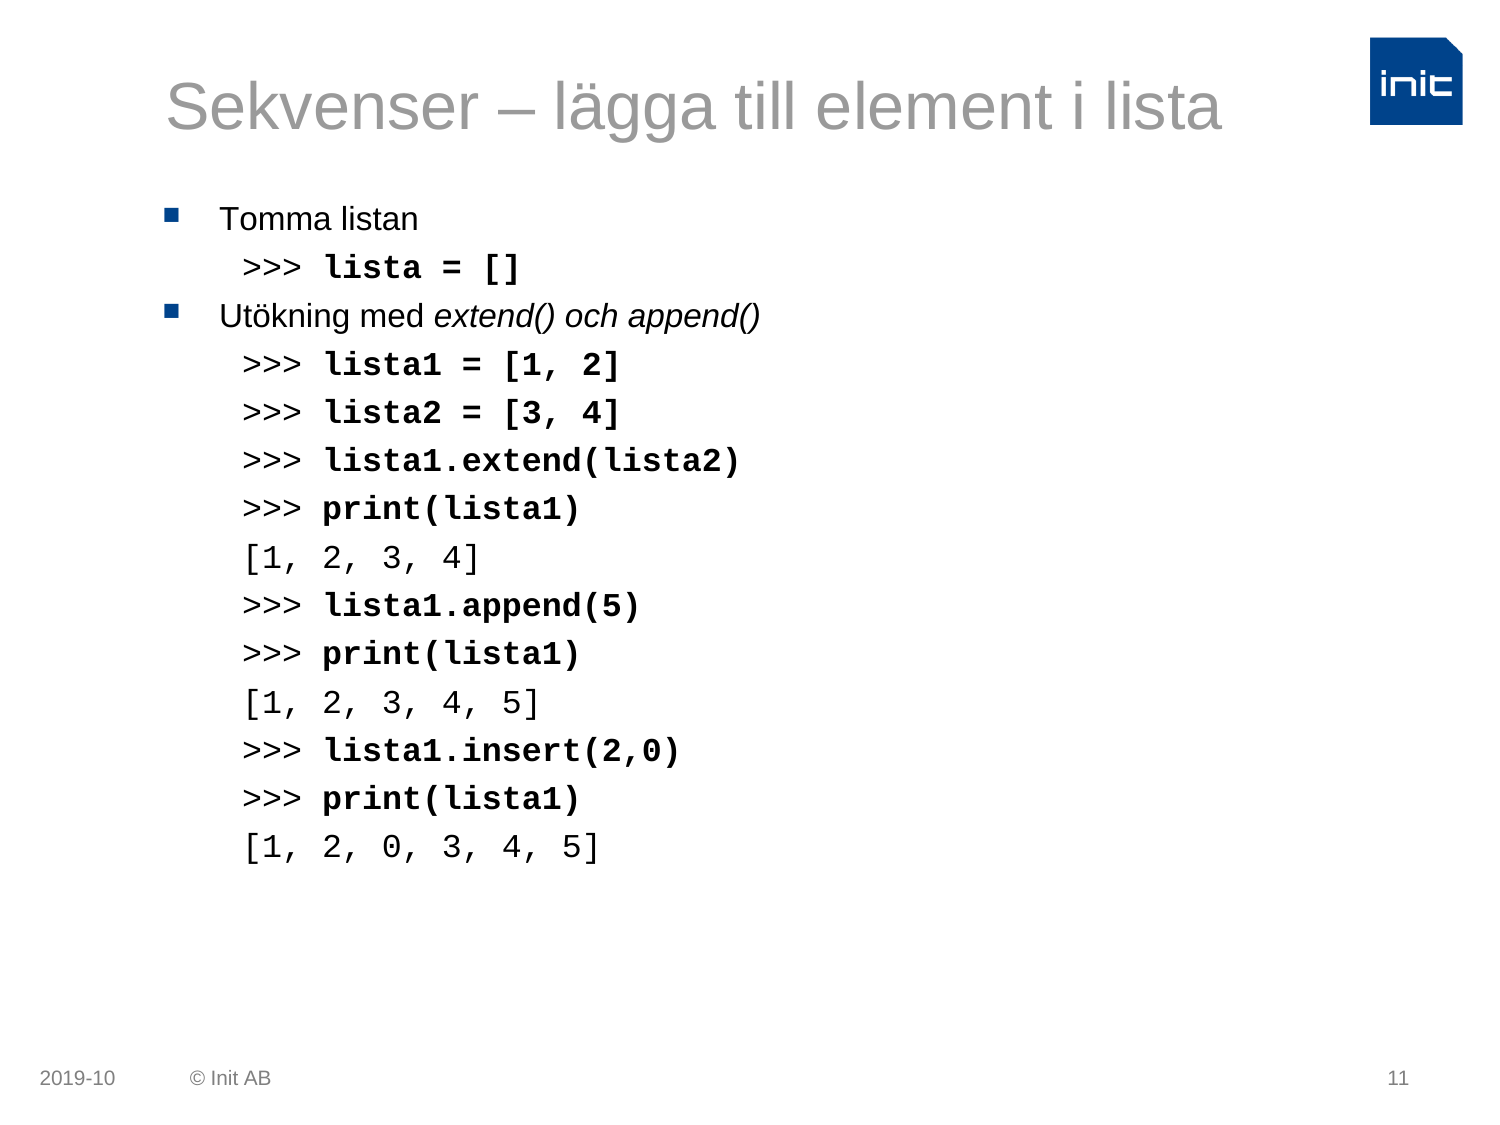

Sekvenser – lägga till element i lista
Tomma listan
>>> lista = []
Utökning med extend() och append()
>>> lista1 = [1, 2]
>>> lista2 = [3, 4]
>>> lista1.extend(lista2)
>>> print(lista1)
[1, 2, 3, 4]
>>> lista1.append(5)
>>> print(lista1)
[1, 2, 3, 4, 5]
>>> lista1.insert(2,0)
>>> print(lista1)
[1, 2, 0, 3, 4, 5]
2019-10
© Init AB